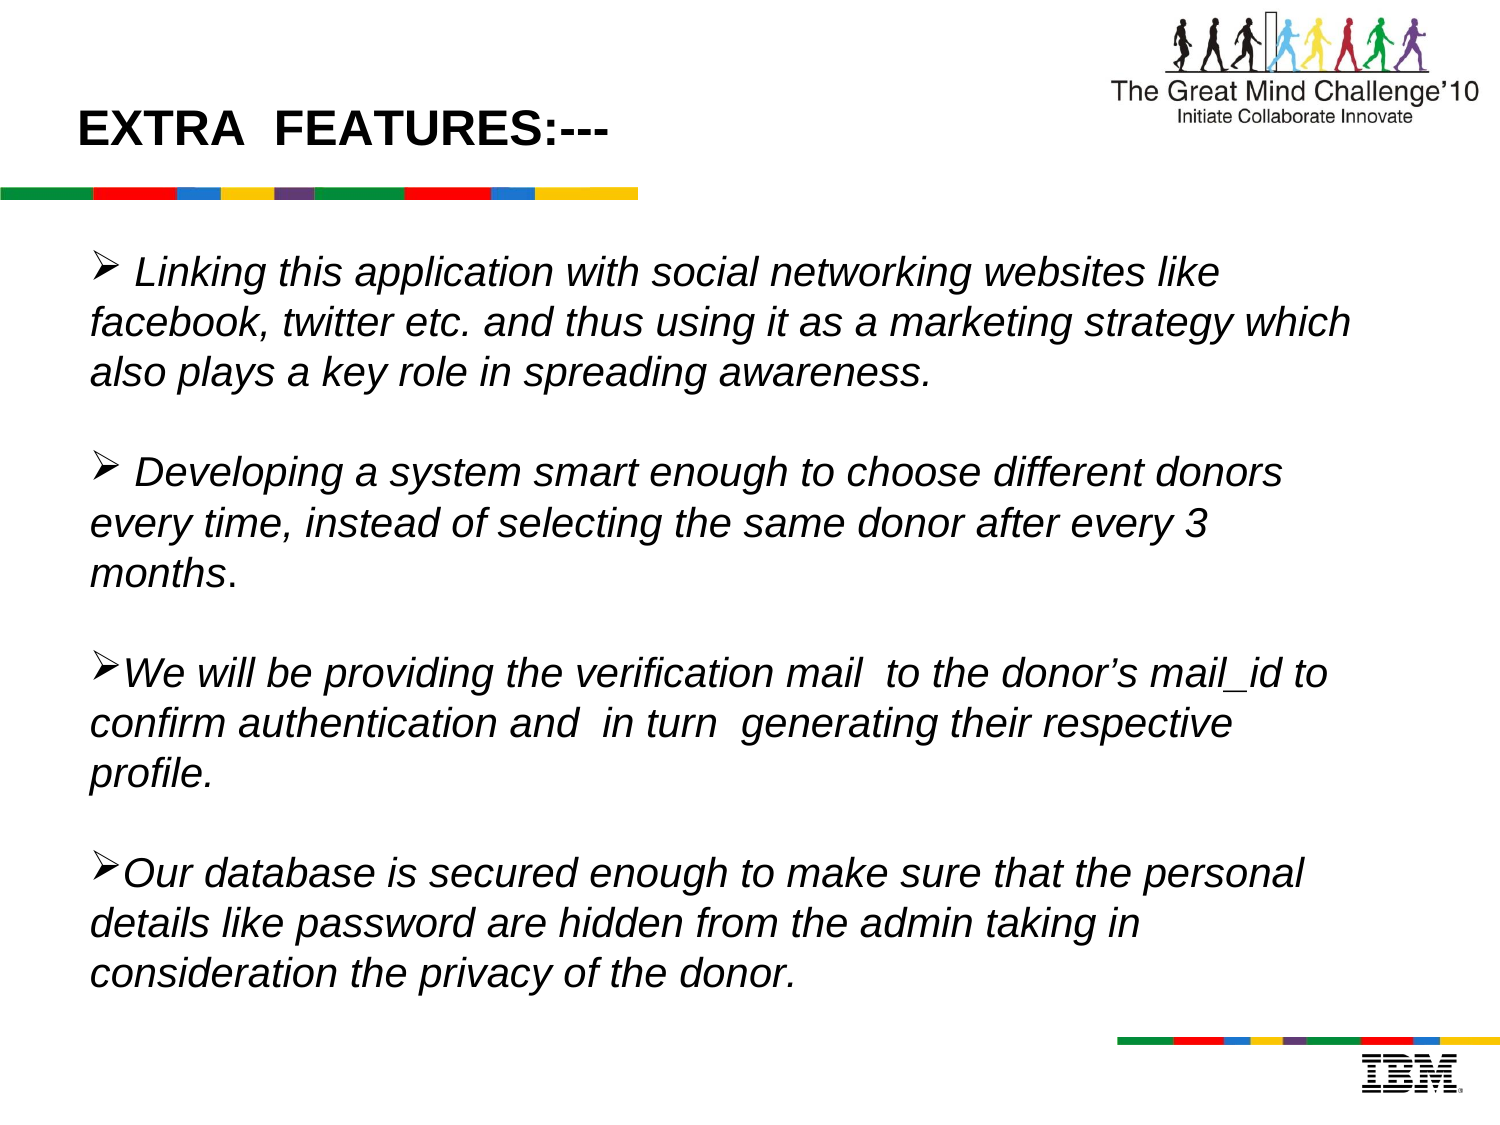

EXTRA FEATURES:---
 Linking this application with social networking websites like facebook, twitter etc. and thus using it as a marketing strategy which also plays a key role in spreading awareness.
 Developing a system smart enough to choose different donors every time, instead of selecting the same donor after every 3 months.
We will be providing the verification mail to the donor’s mail_id to confirm authentication and in turn generating their respective profile.
Our database is secured enough to make sure that the personal details like password are hidden from the admin taking in consideration the privacy of the donor.